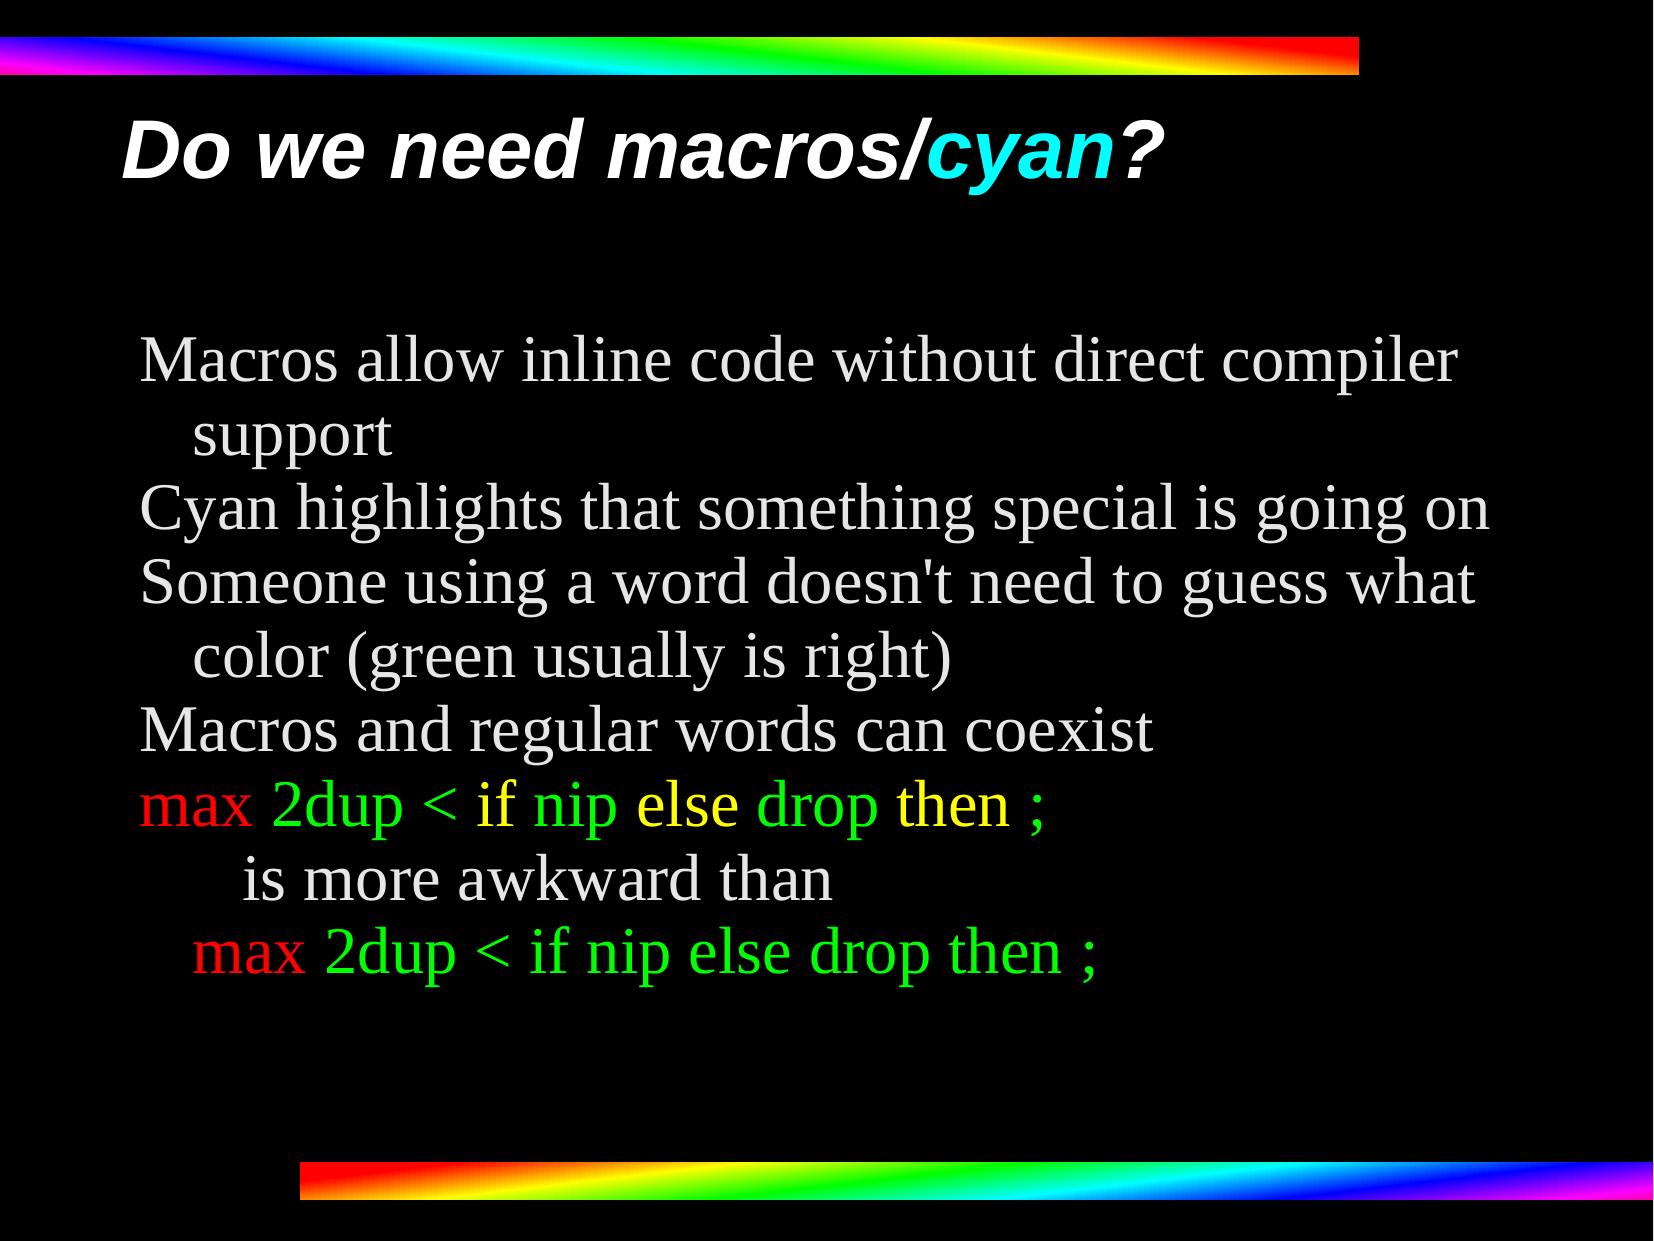

# Do we need macros/cyan?
Macros allow inline code without direct compiler support
Cyan highlights that something special is going on
Someone using a word doesn't need to guess what color (green usually is right)
Macros and regular words can coexist
max 2dup < if nip else drop then ;
 is more awkward than
max 2dup < if nip else drop then ;